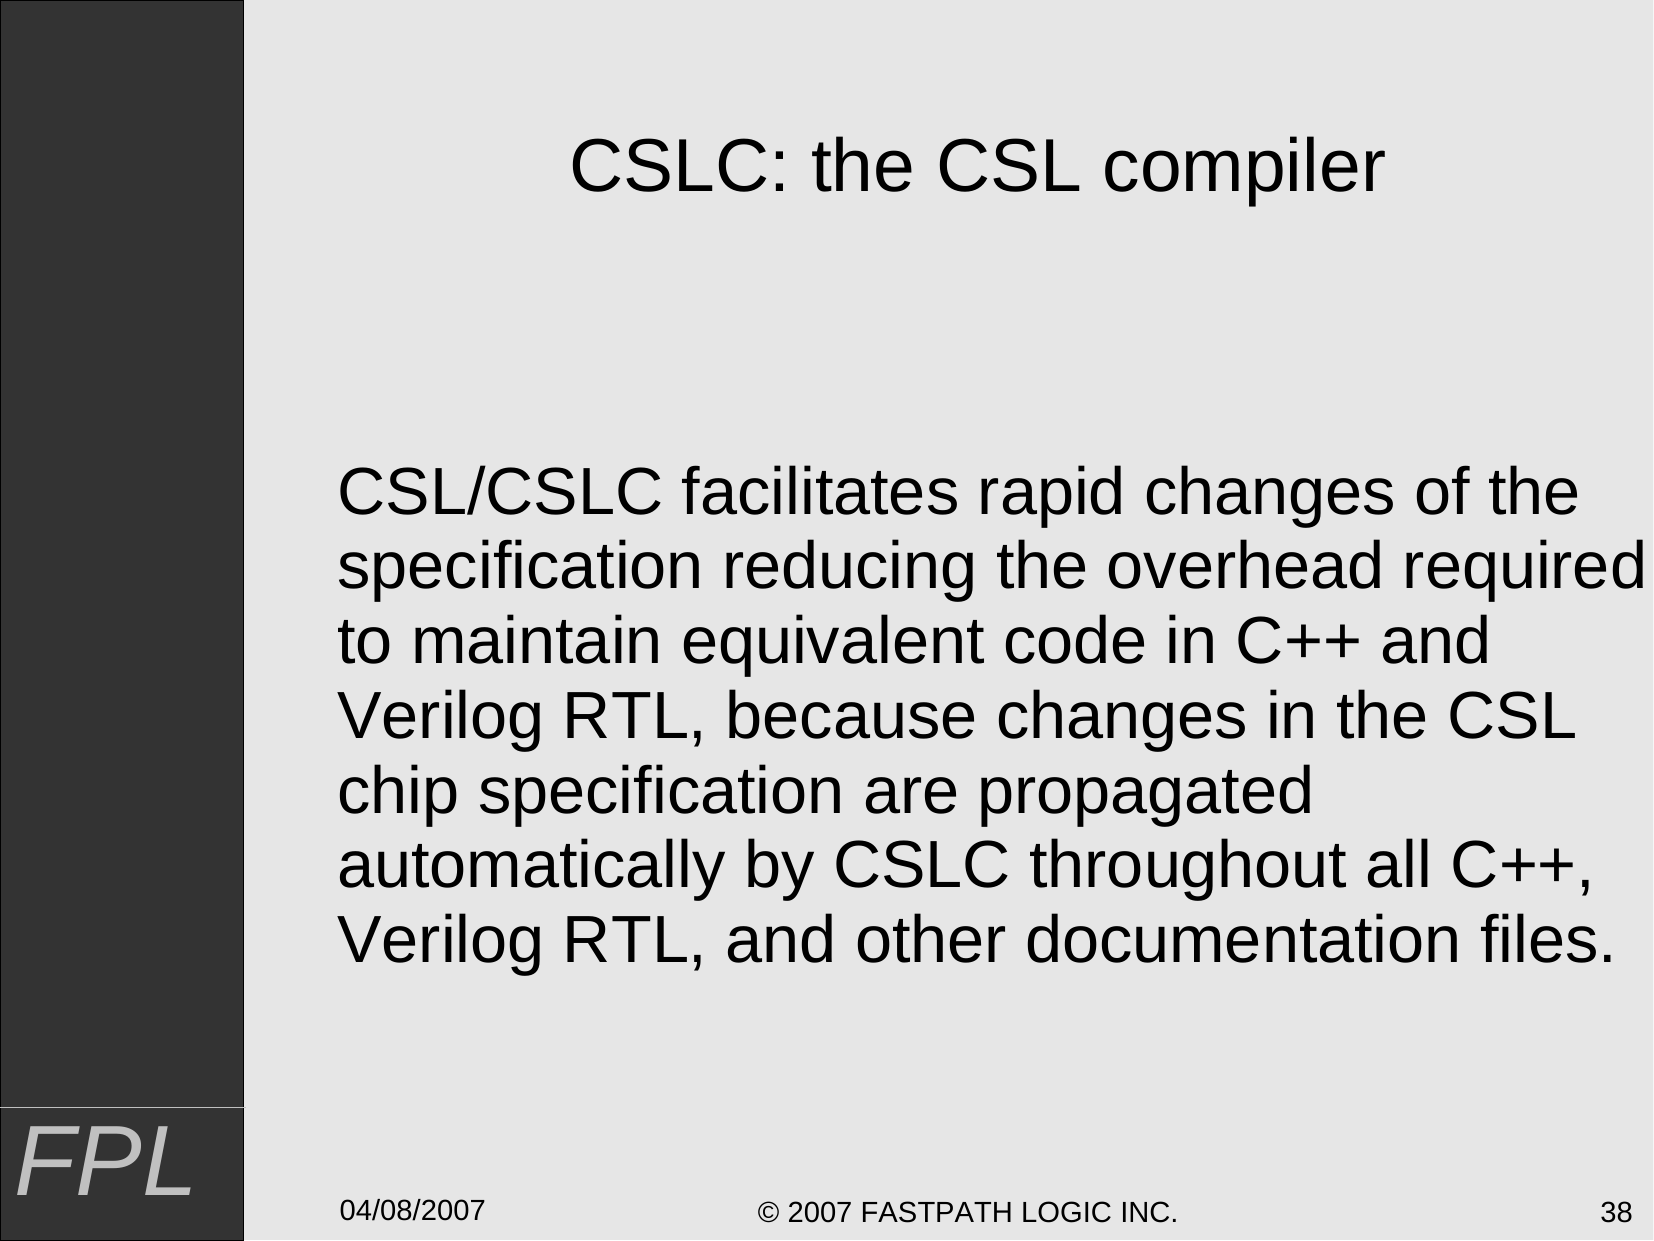

# CSLC: the CSL compiler
CSL/CSLC facilitates rapid changes of the specification reducing the overhead required to maintain equivalent code in C++ and Verilog RTL, because changes in the CSL chip specification are propagated automatically by CSLC throughout all C++, Verilog RTL, and other documentation files.
04/08/2007
38
© 2007 FASTPATH LOGIC INC.